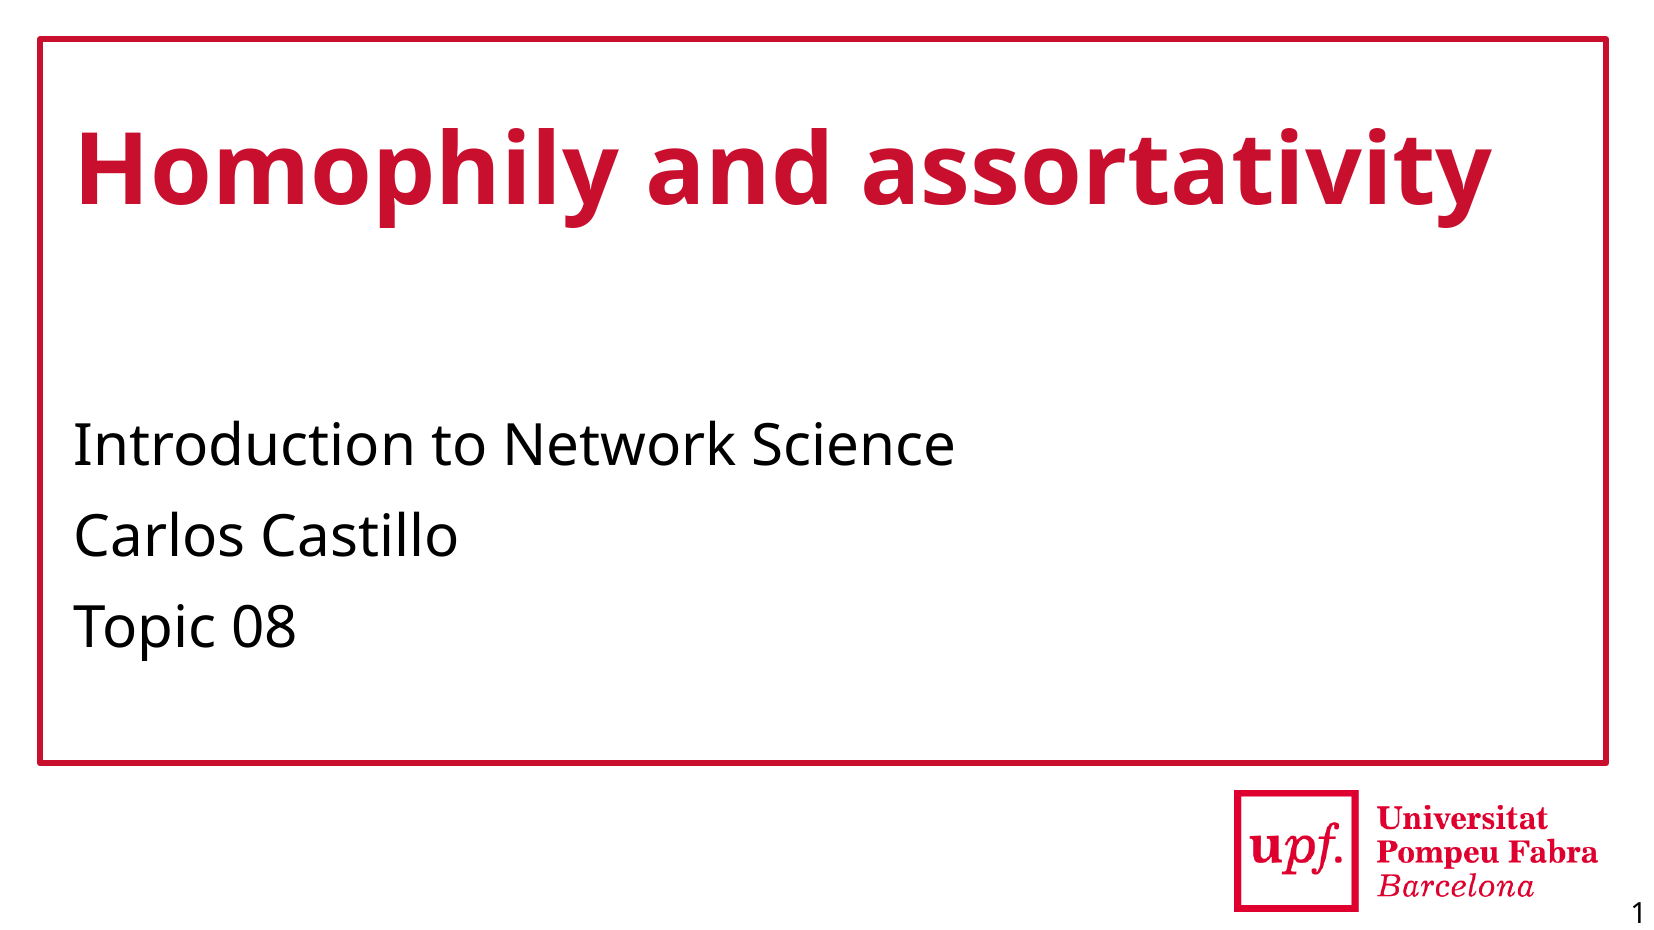

Homophily and assortativity
Introduction to Network Science
Carlos Castillo
Topic 08
1